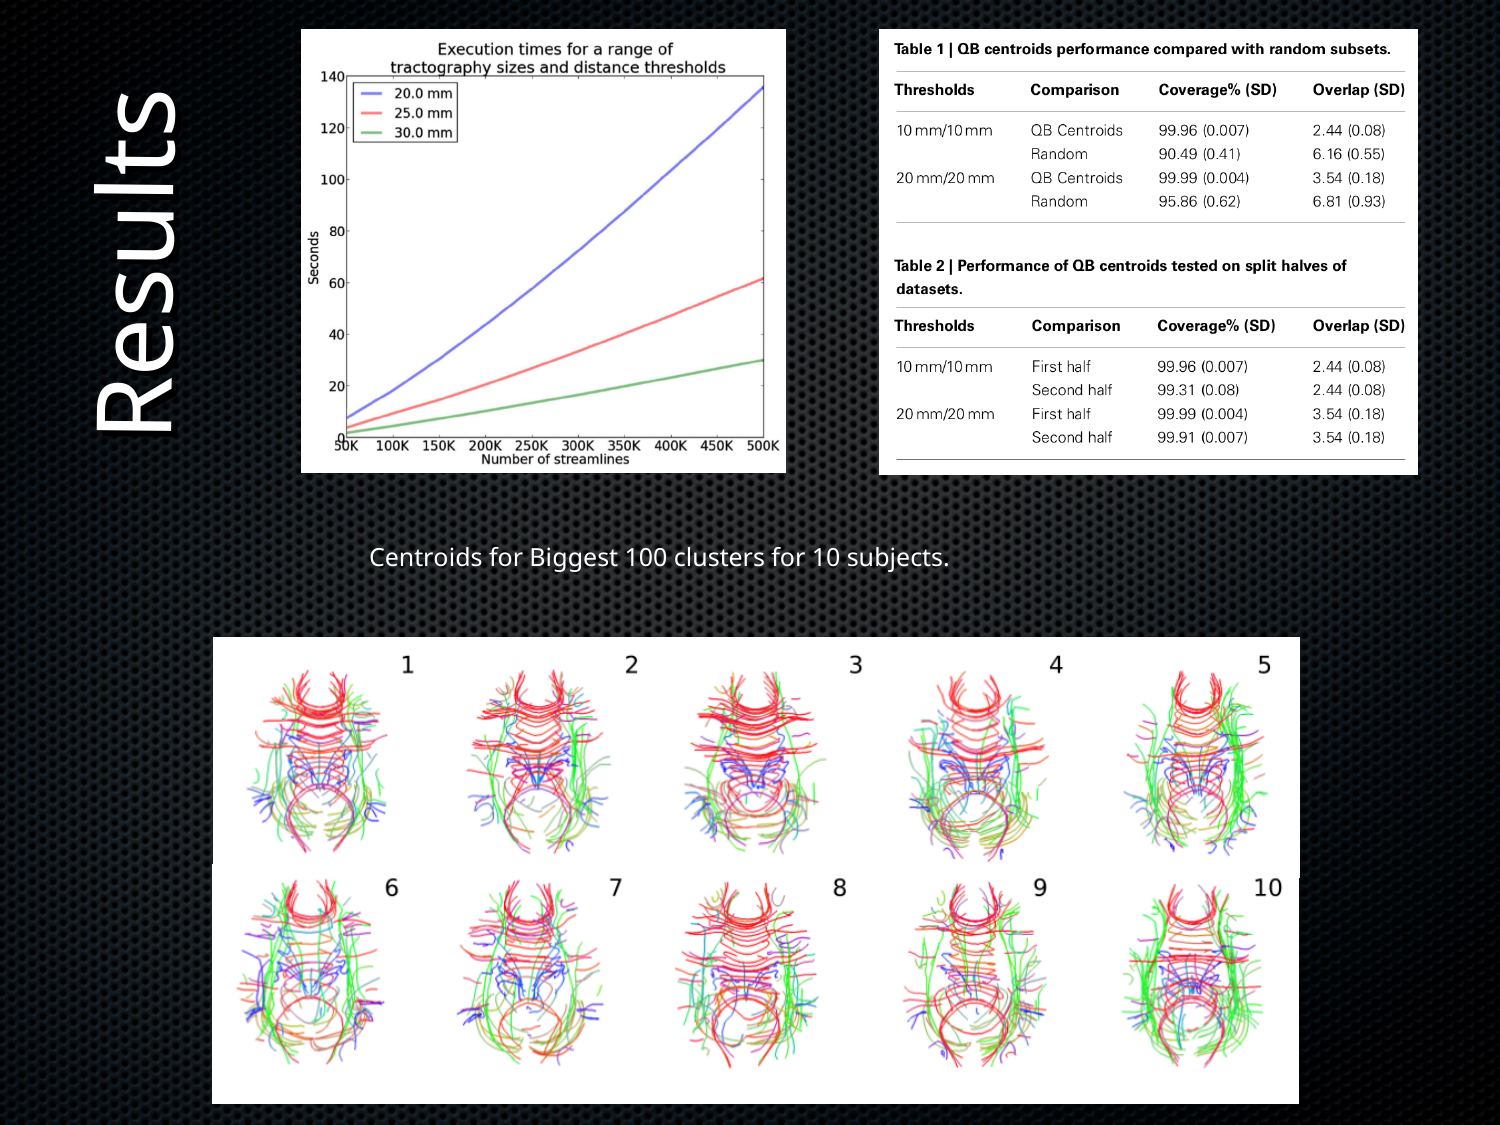

# Results
Centroids for Biggest 100 clusters for 10 subjects.